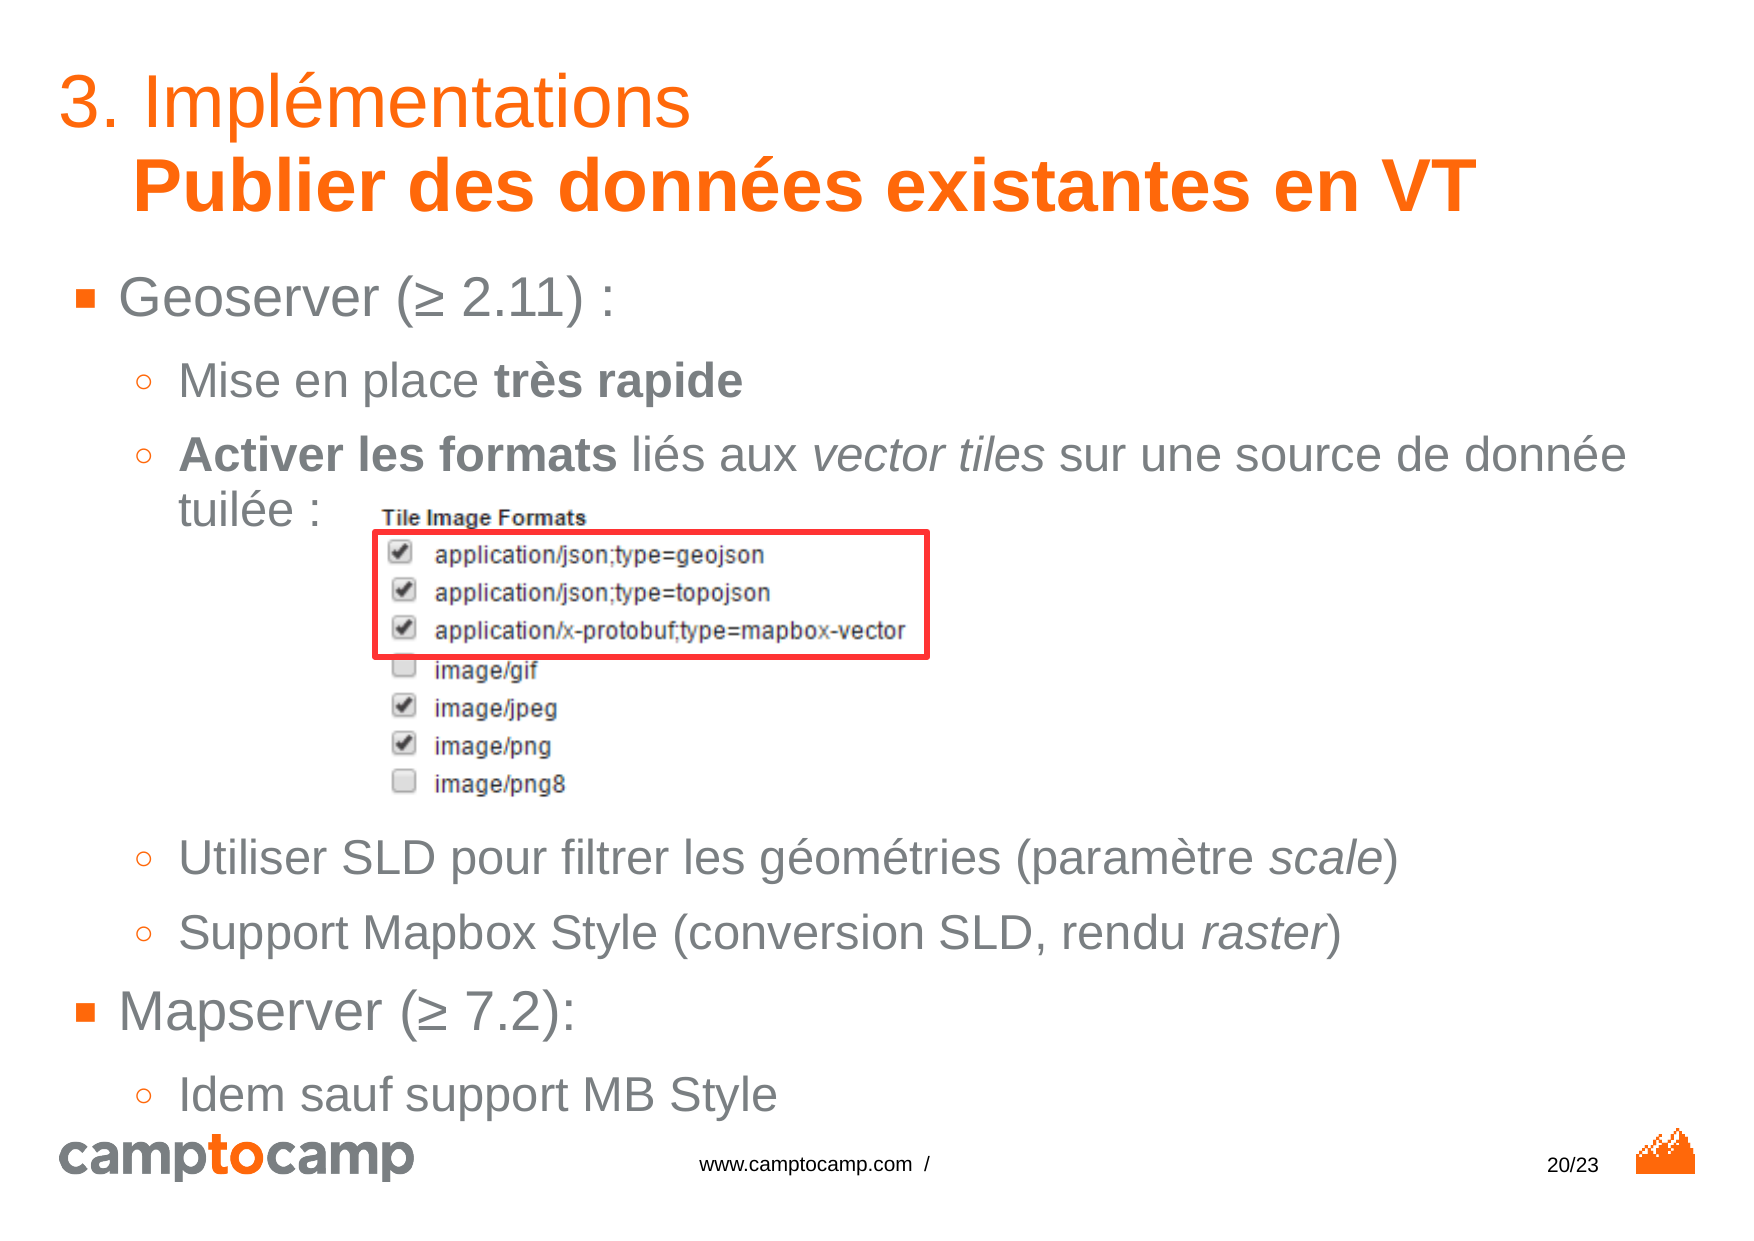

# 3. Implémentations Publier des données existantes en VT
Geoserver (≥ 2.11) :
Mise en place très rapide
Activer les formats liés aux vector tiles sur une source de donnée tuilée :
Utiliser SLD pour filtrer les géométries (paramètre scale)
Support Mapbox Style (conversion SLD, rendu raster)
Mapserver (≥ 7.2):
Idem sauf support MB Style